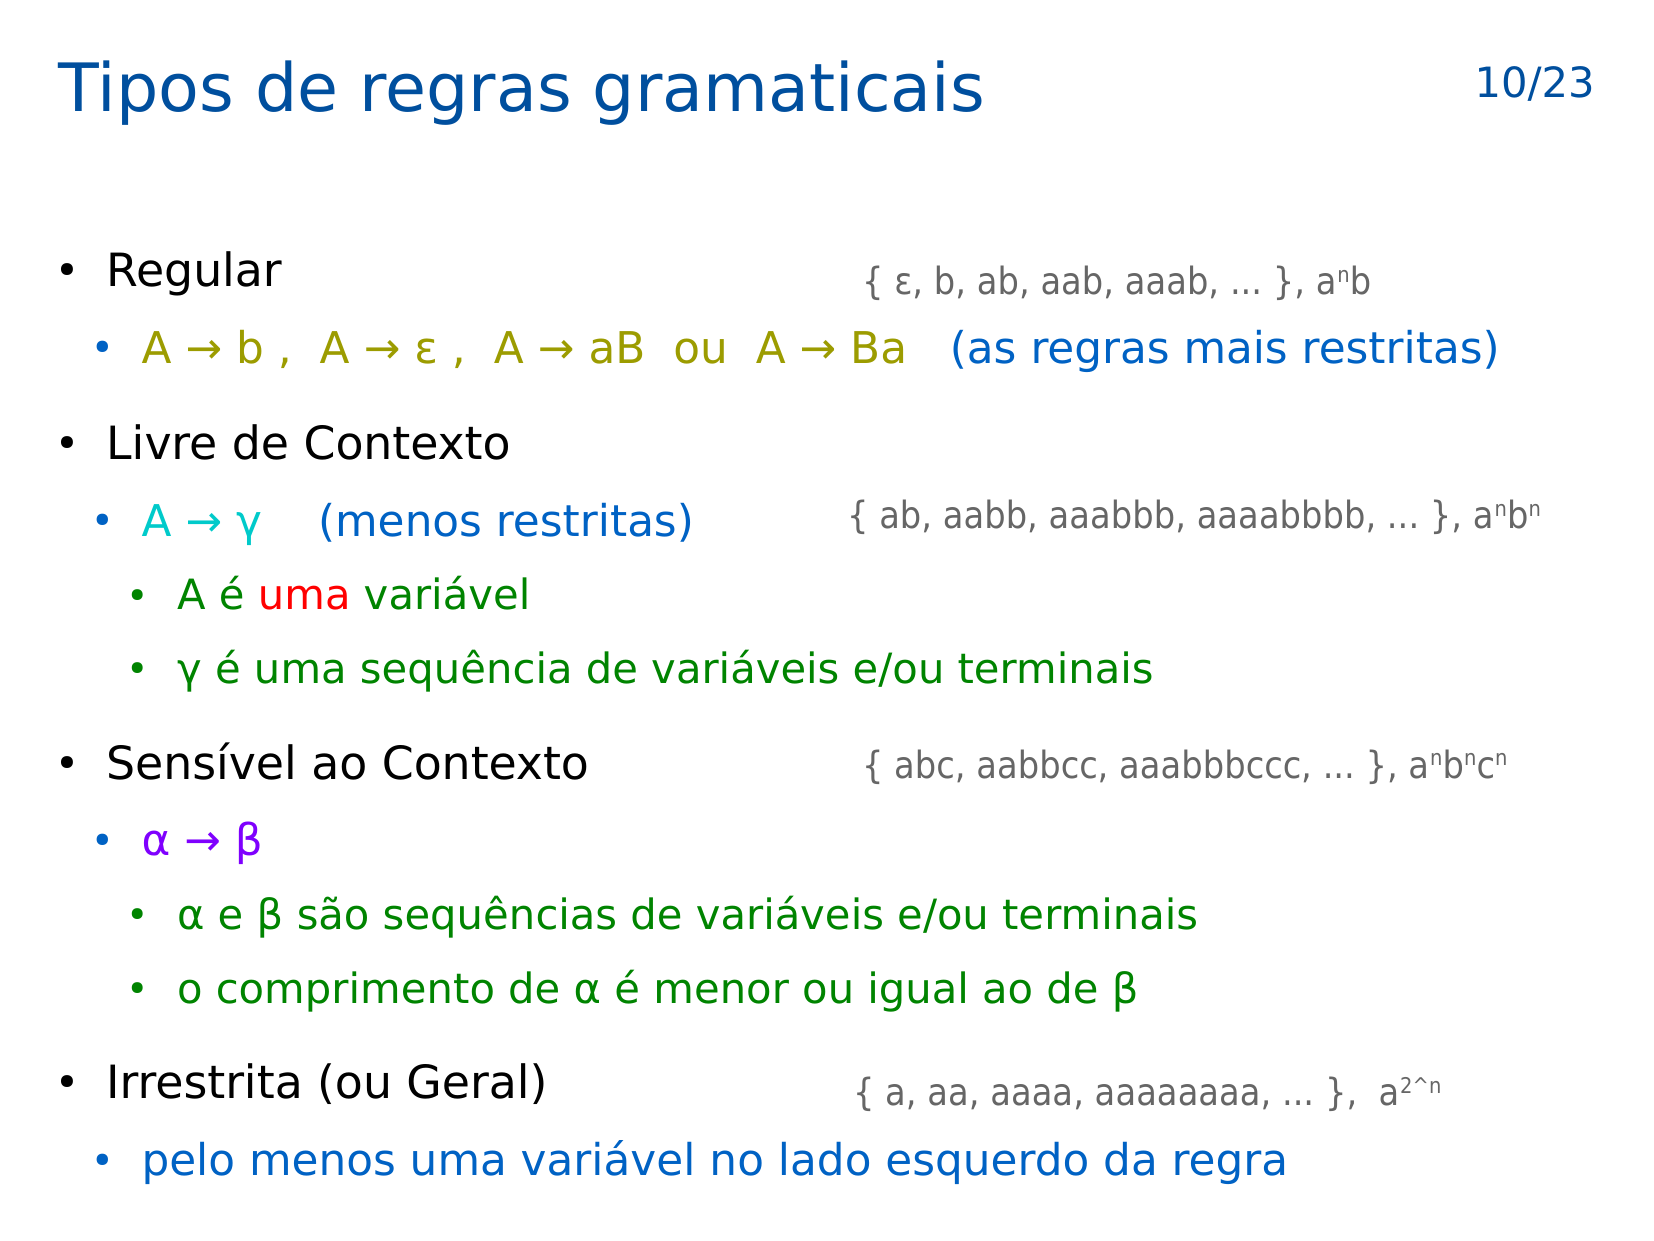

# Tipos de regras gramaticais
10
Regular
A → b , A → ε , A → aB ou A → Ba (as regras mais restritas)
Livre de Contexto
A → γ (menos restritas)
A é uma variável
γ é uma sequência de variáveis e/ou terminais
Sensível ao Contexto
α → β
α e β são sequências de variáveis e/ou terminais
o comprimento de α é menor ou igual ao de β
Irrestrita (ou Geral)
pelo menos uma variável no lado esquerdo da regra
{ ε, b, ab, aab, aaab, ... }, anb
{ ab, aabb, aaabbb, aaaabbbb, ... }, anbn
{ abc, aabbcc, aaabbbccc, ... }, anbncn
{ a, aa, aaaa, aaaaaaaa, ... }, a2^n